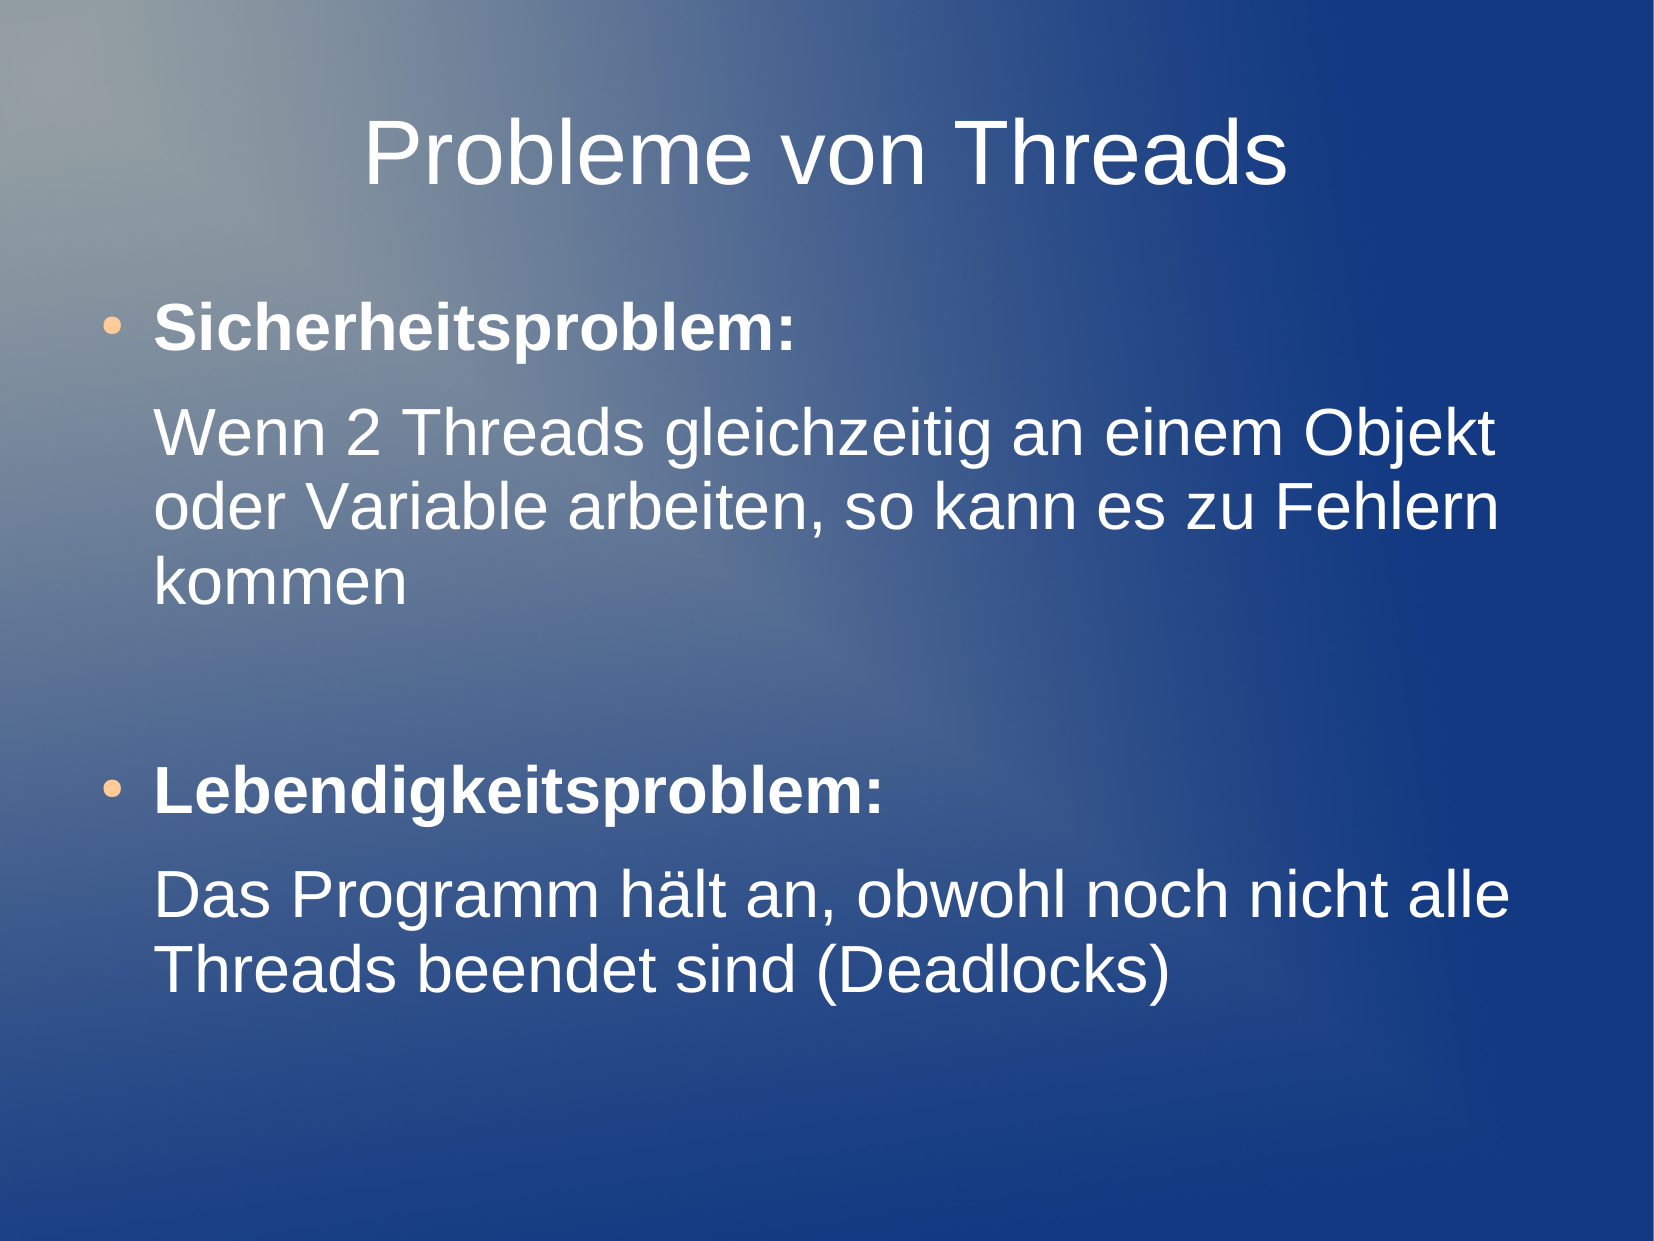

# Probleme von Threads
Sicherheitsproblem:
Wenn 2 Threads gleichzeitig an einem Objekt oder Variable arbeiten, so kann es zu Fehlern kommen
Lebendigkeitsproblem:
Das Programm hält an, obwohl noch nicht alle Threads beendet sind (Deadlocks)